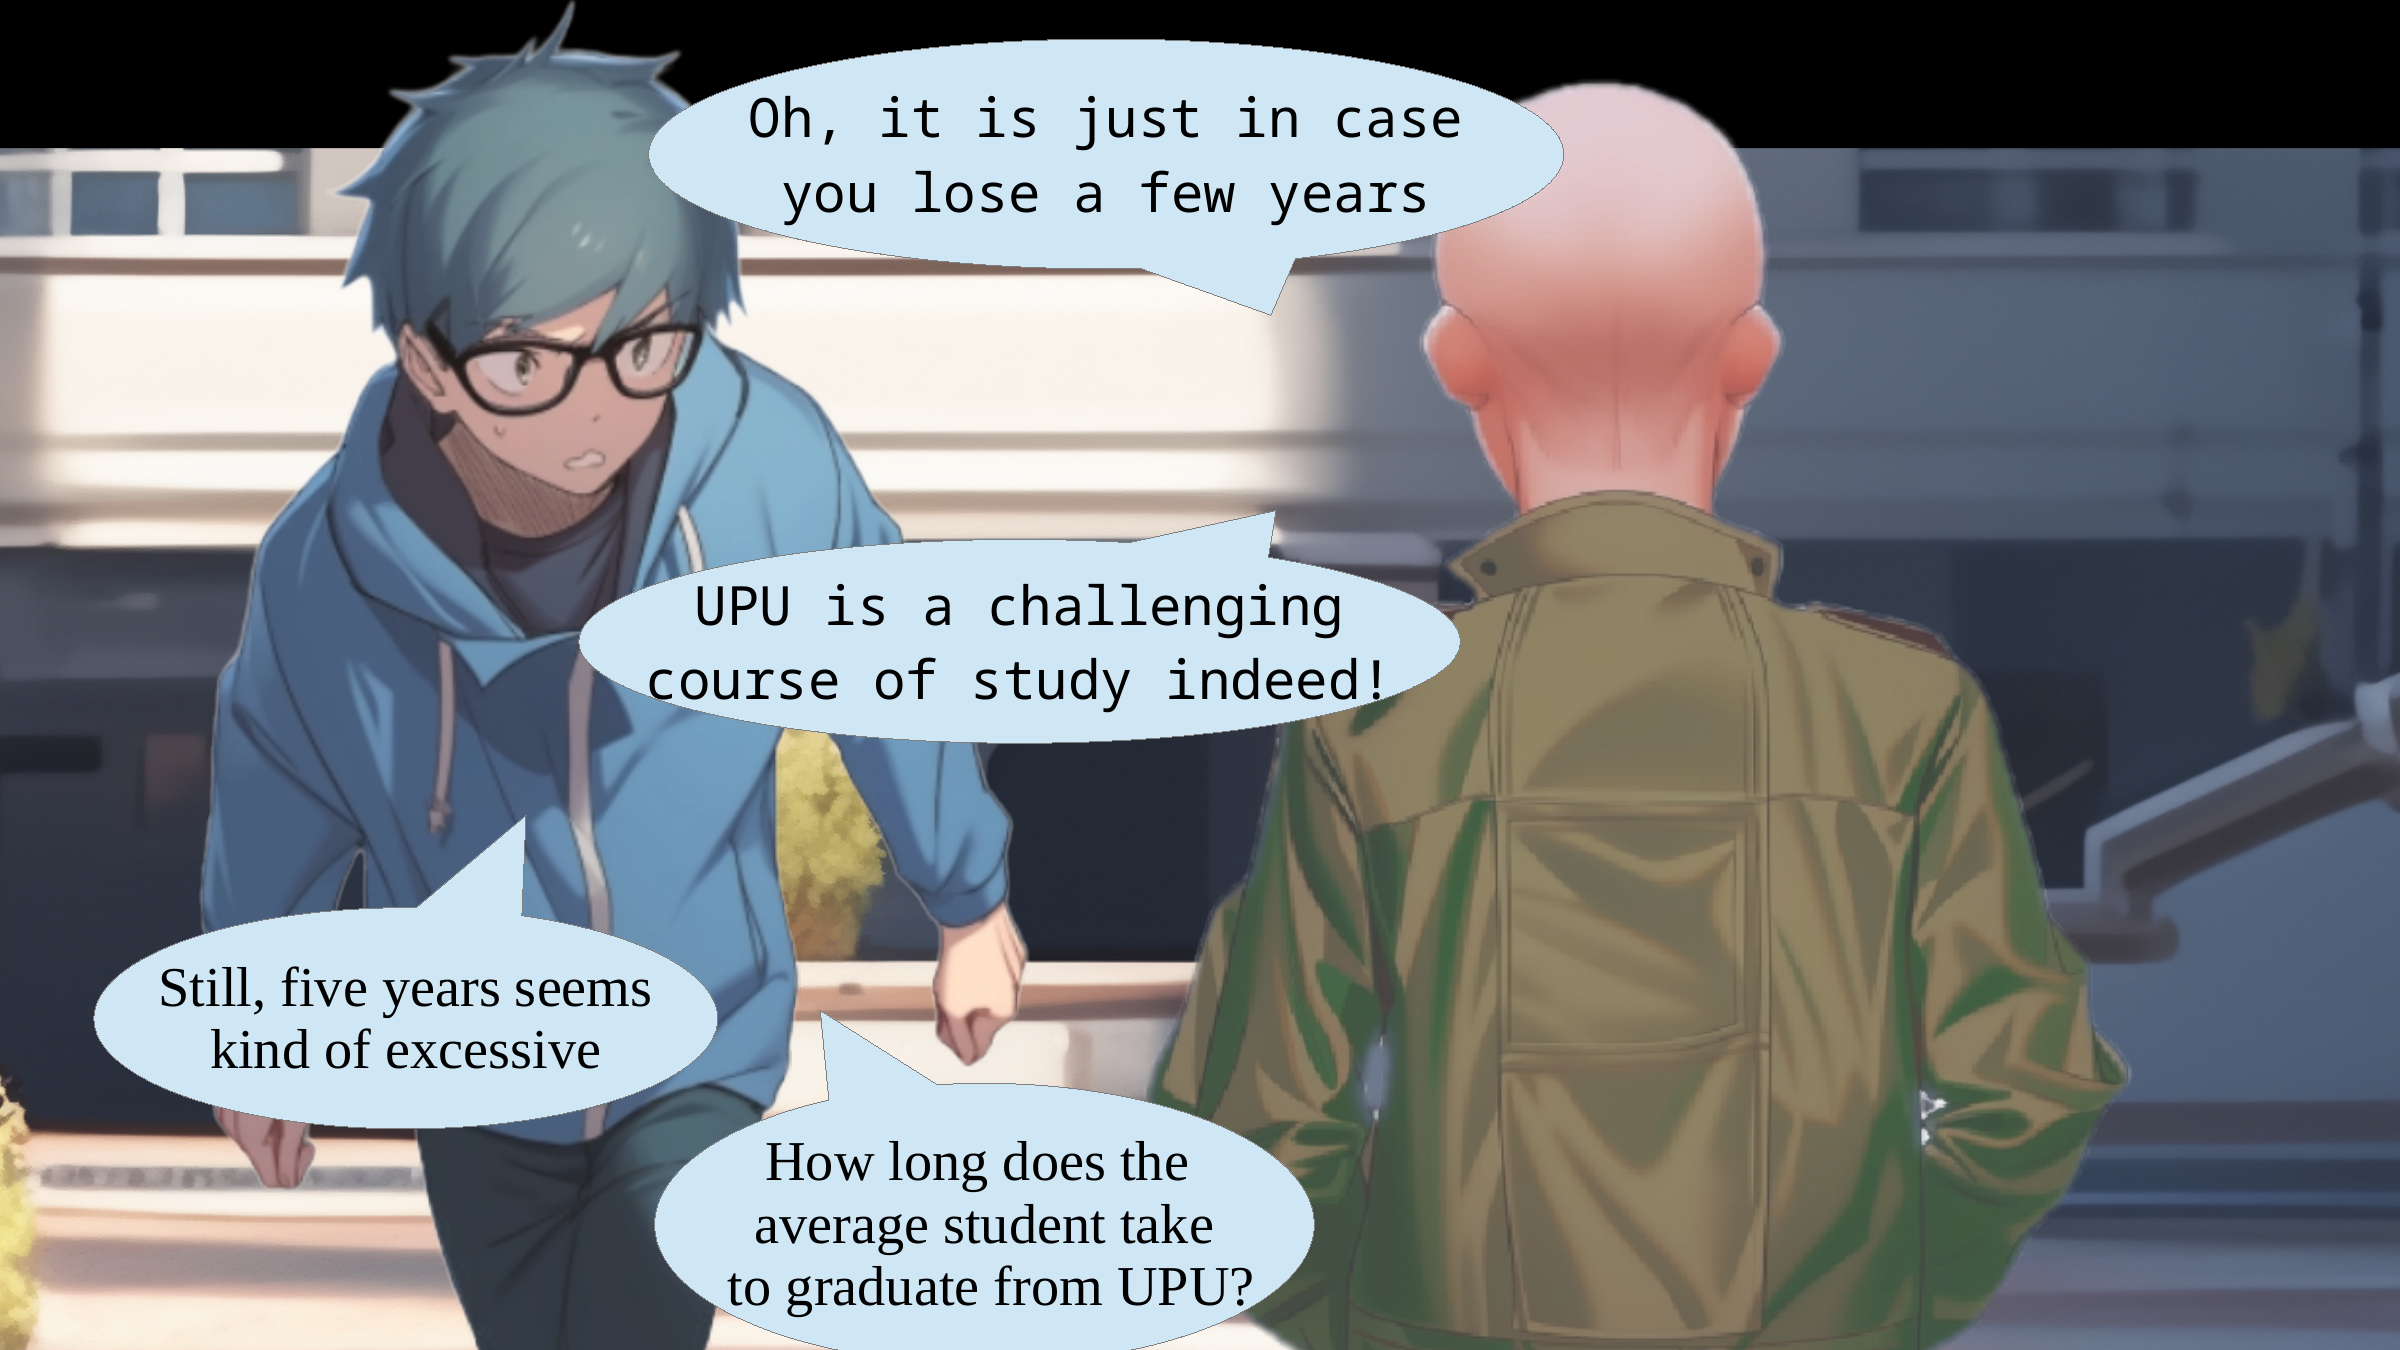

Oh, it is just in case
you lose a few years
UPU is a challenging
course of study indeed!
Still, five years seems
kind of excessive
How long does the
average student take
 to graduate from UPU?